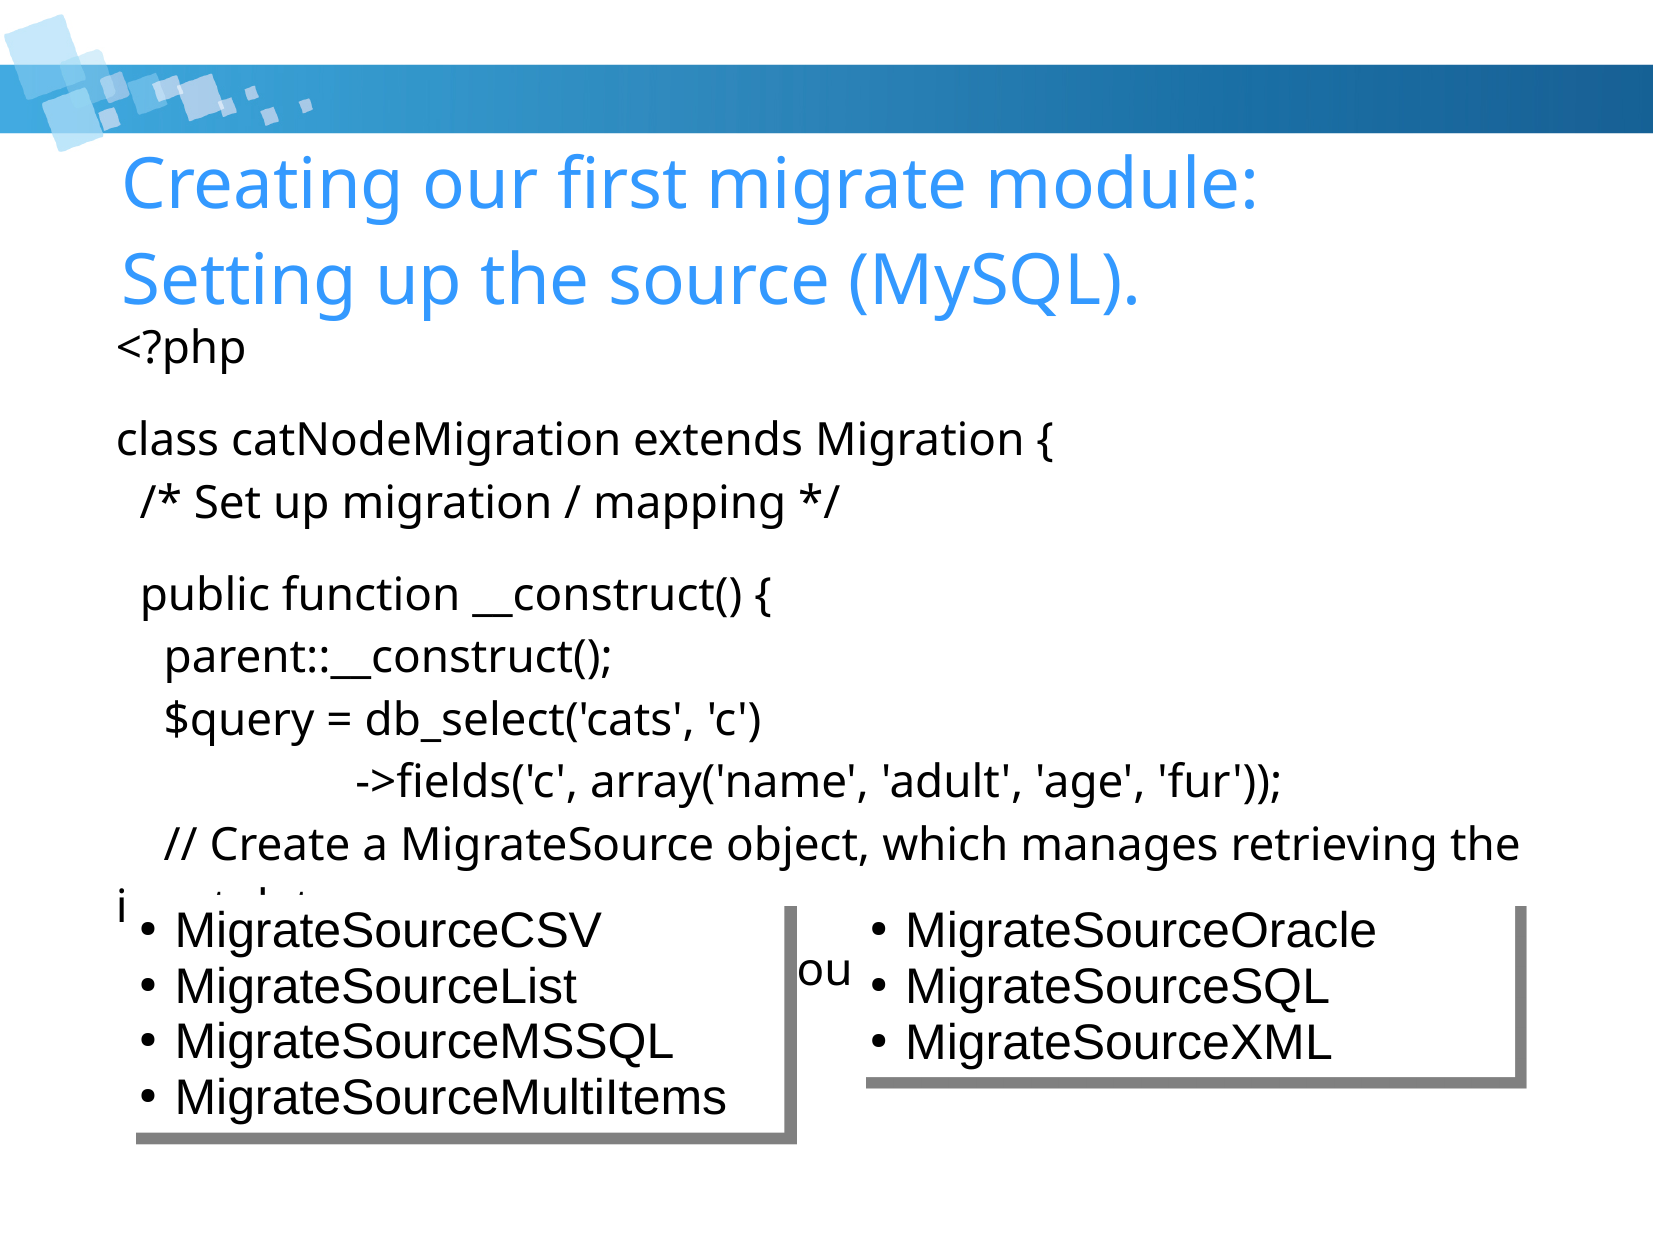

# Creating our first migrate module: Setting up the source (MySQL).
<?php
class catNodeMigration extends Migration {
 /* Set up migration / mapping */
 public function __construct() {
 parent::__construct();
 $query = db_select('cats', 'c')
 ->fields('c', array('name', 'adult', 'age', 'fur'));
 // Create a MigrateSource object, which manages retrieving the input data:
 $this->source = new MigrateSourceSQL($query);
MigrateSourceCSV
MigrateSourceList
MigrateSourceMSSQL
MigrateSourceMultiItems
MigrateSourceOracle
MigrateSourceSQL
MigrateSourceXML